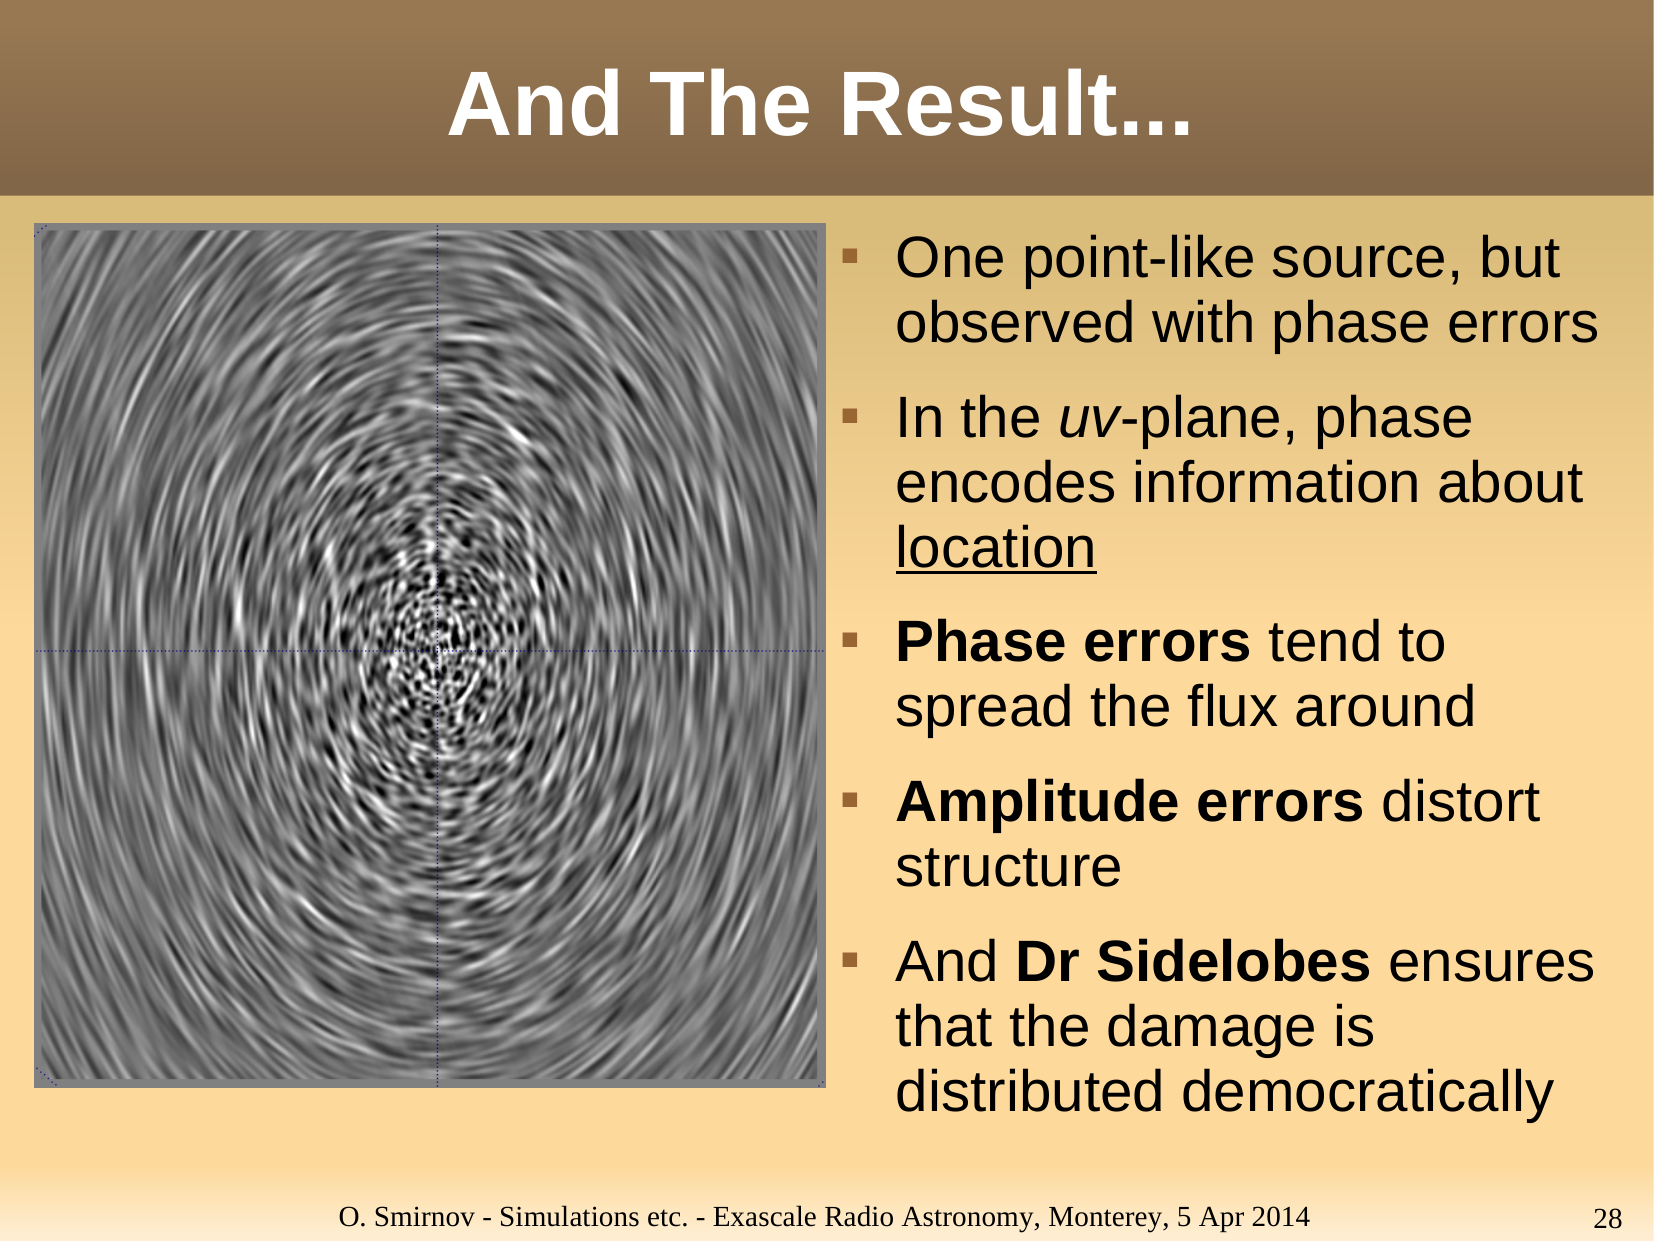

# And The Result...
One point-like source, but observed with phase errors
In the uv-plane, phase encodes information about location
Phase errors tend to spread the flux around
Amplitude errors distort structure
And Dr Sidelobes ensures that the damage is distributed democratically
O. Smirnov - Simulations etc. - Exascale Radio Astronomy, Monterey, 5 Apr 2014
28